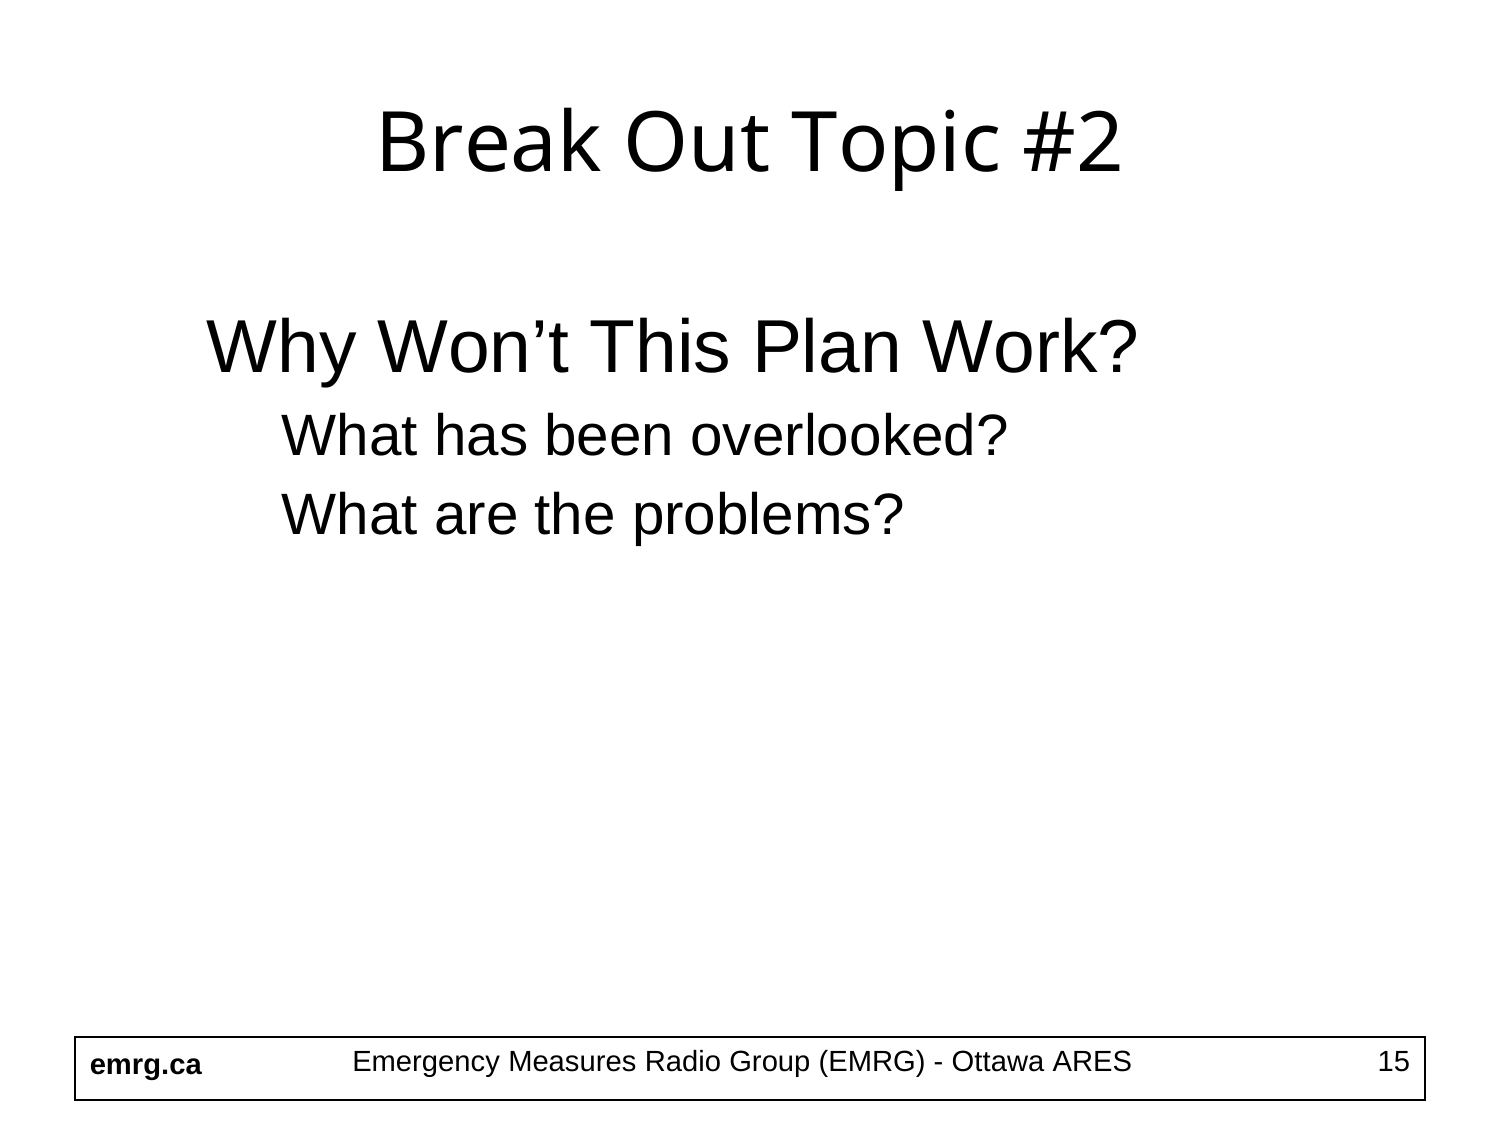

# Break Out Topic #2
Why Won’t This Plan Work?
What has been overlooked?
What are the problems?
Emergency Measures Radio Group (EMRG) - Ottawa ARES
15